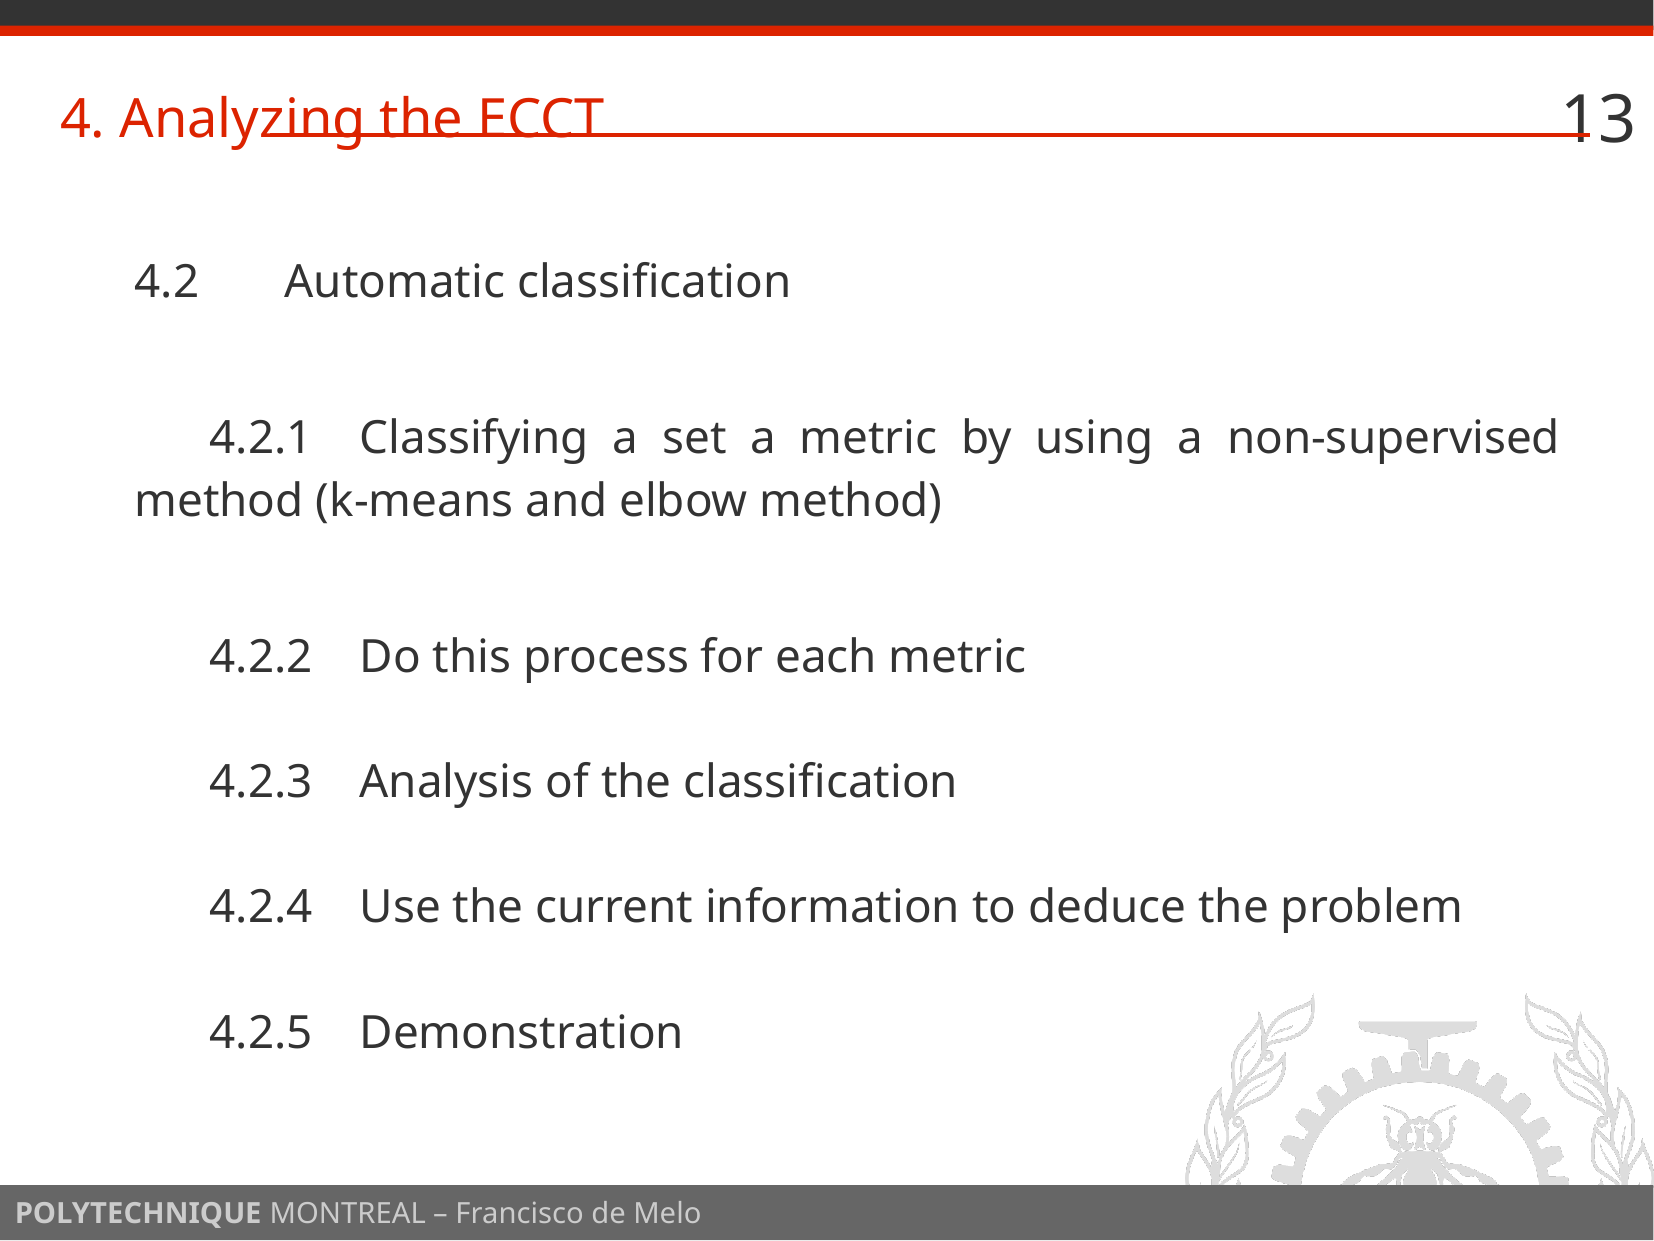

4. Analyzing the ECCT
13
4.2		Automatic classification
	4.2.1	Classifying a set a metric by using a non-supervised method (k-means and elbow method)
	4.2.2 	Do this process for each metric
	4.2.3	Analysis of the classification
	4.2.4	Use the current information to deduce the problem
	4.2.5	Demonstration
POLYTECHNIQUE MONTREAL – Francisco de Melo